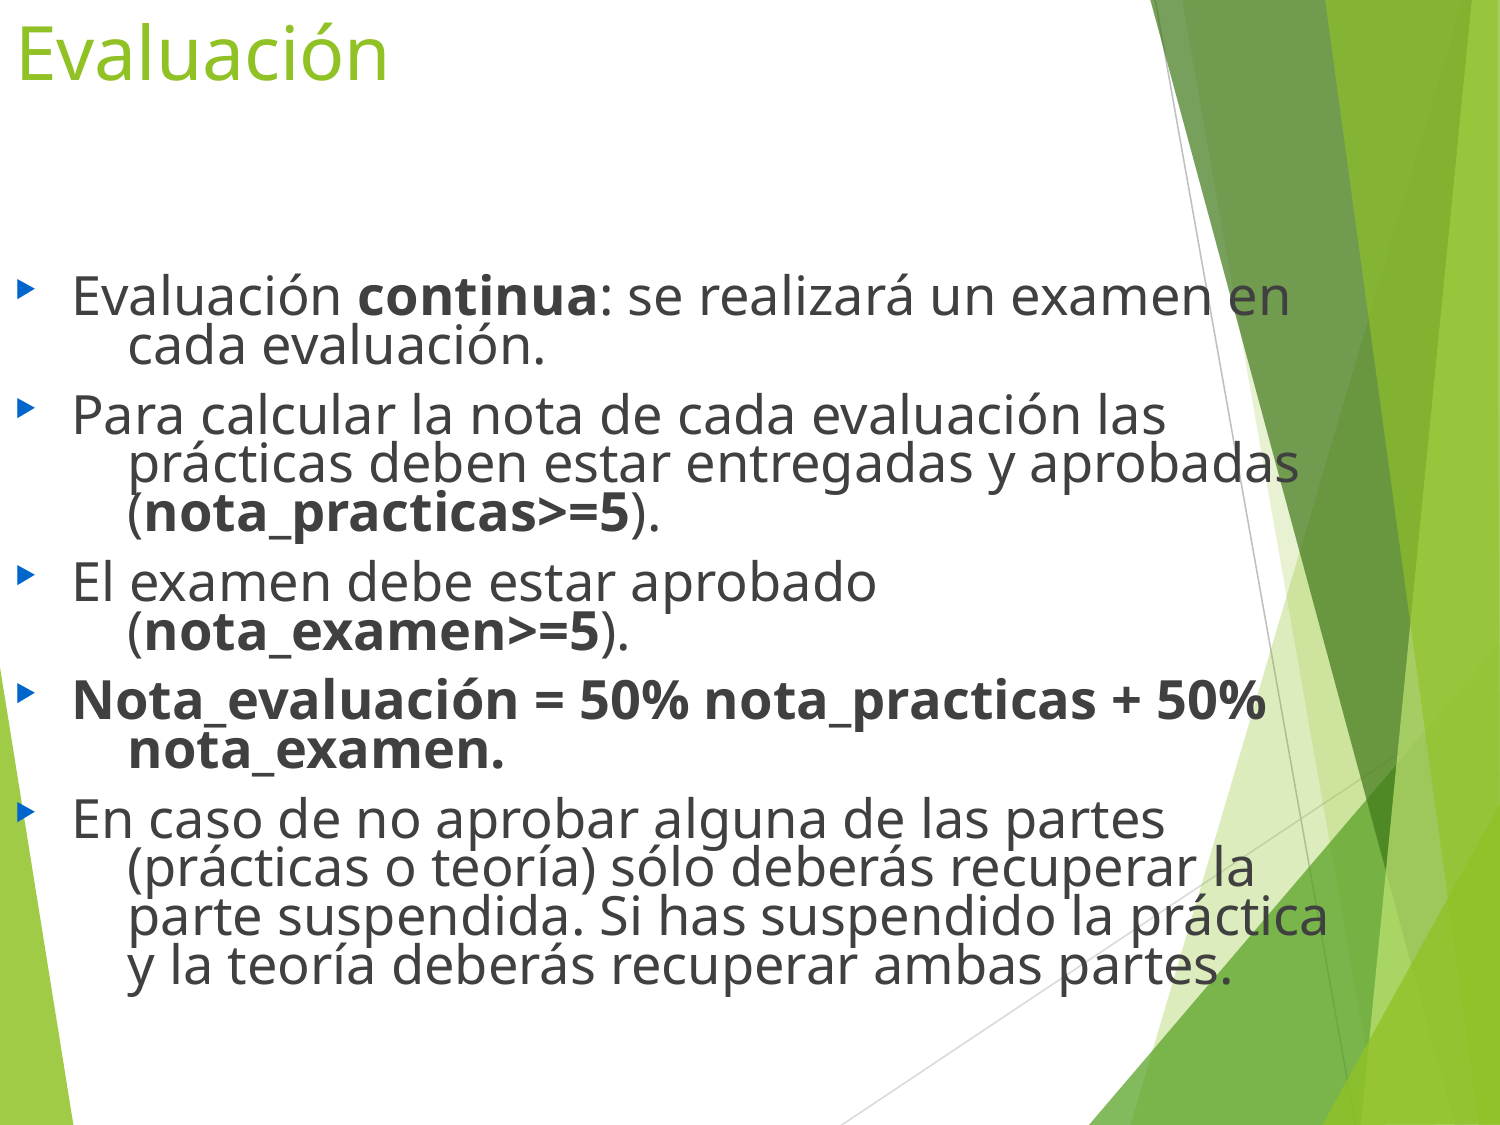

# Evaluación
Evaluación continua: se realizará un examen en cada evaluación.
Para calcular la nota de cada evaluación las prácticas deben estar entregadas y aprobadas (nota_practicas>=5).
El examen debe estar aprobado (nota_examen>=5).
Nota_evaluación = 50% nota_practicas + 50% nota_examen.
En caso de no aprobar alguna de las partes (prácticas o teoría) sólo deberás recuperar la parte suspendida. Si has suspendido la práctica y la teoría deberás recuperar ambas partes.